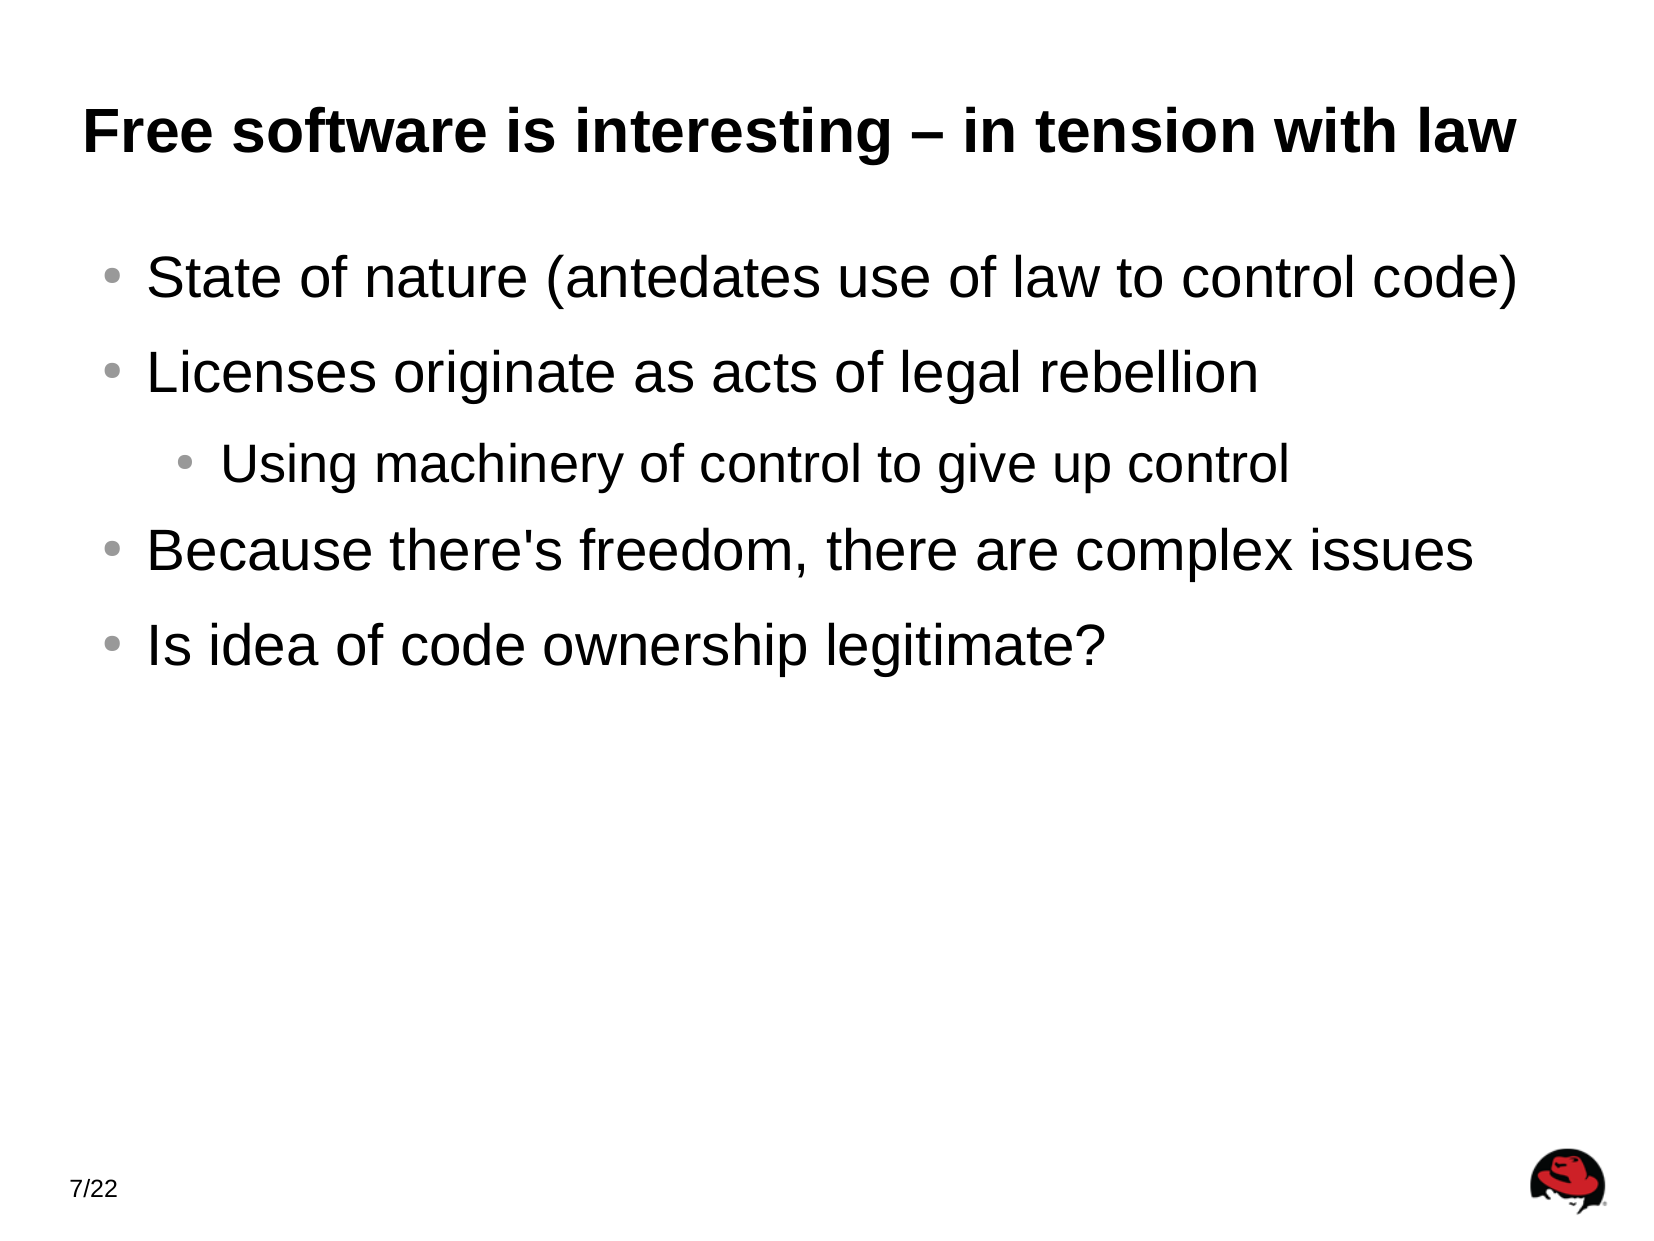

# Free software is interesting – in tension with law
State of nature (antedates use of law to control code)
Licenses originate as acts of legal rebellion
Using machinery of control to give up control
Because there's freedom, there are complex issues
Is idea of code ownership legitimate?